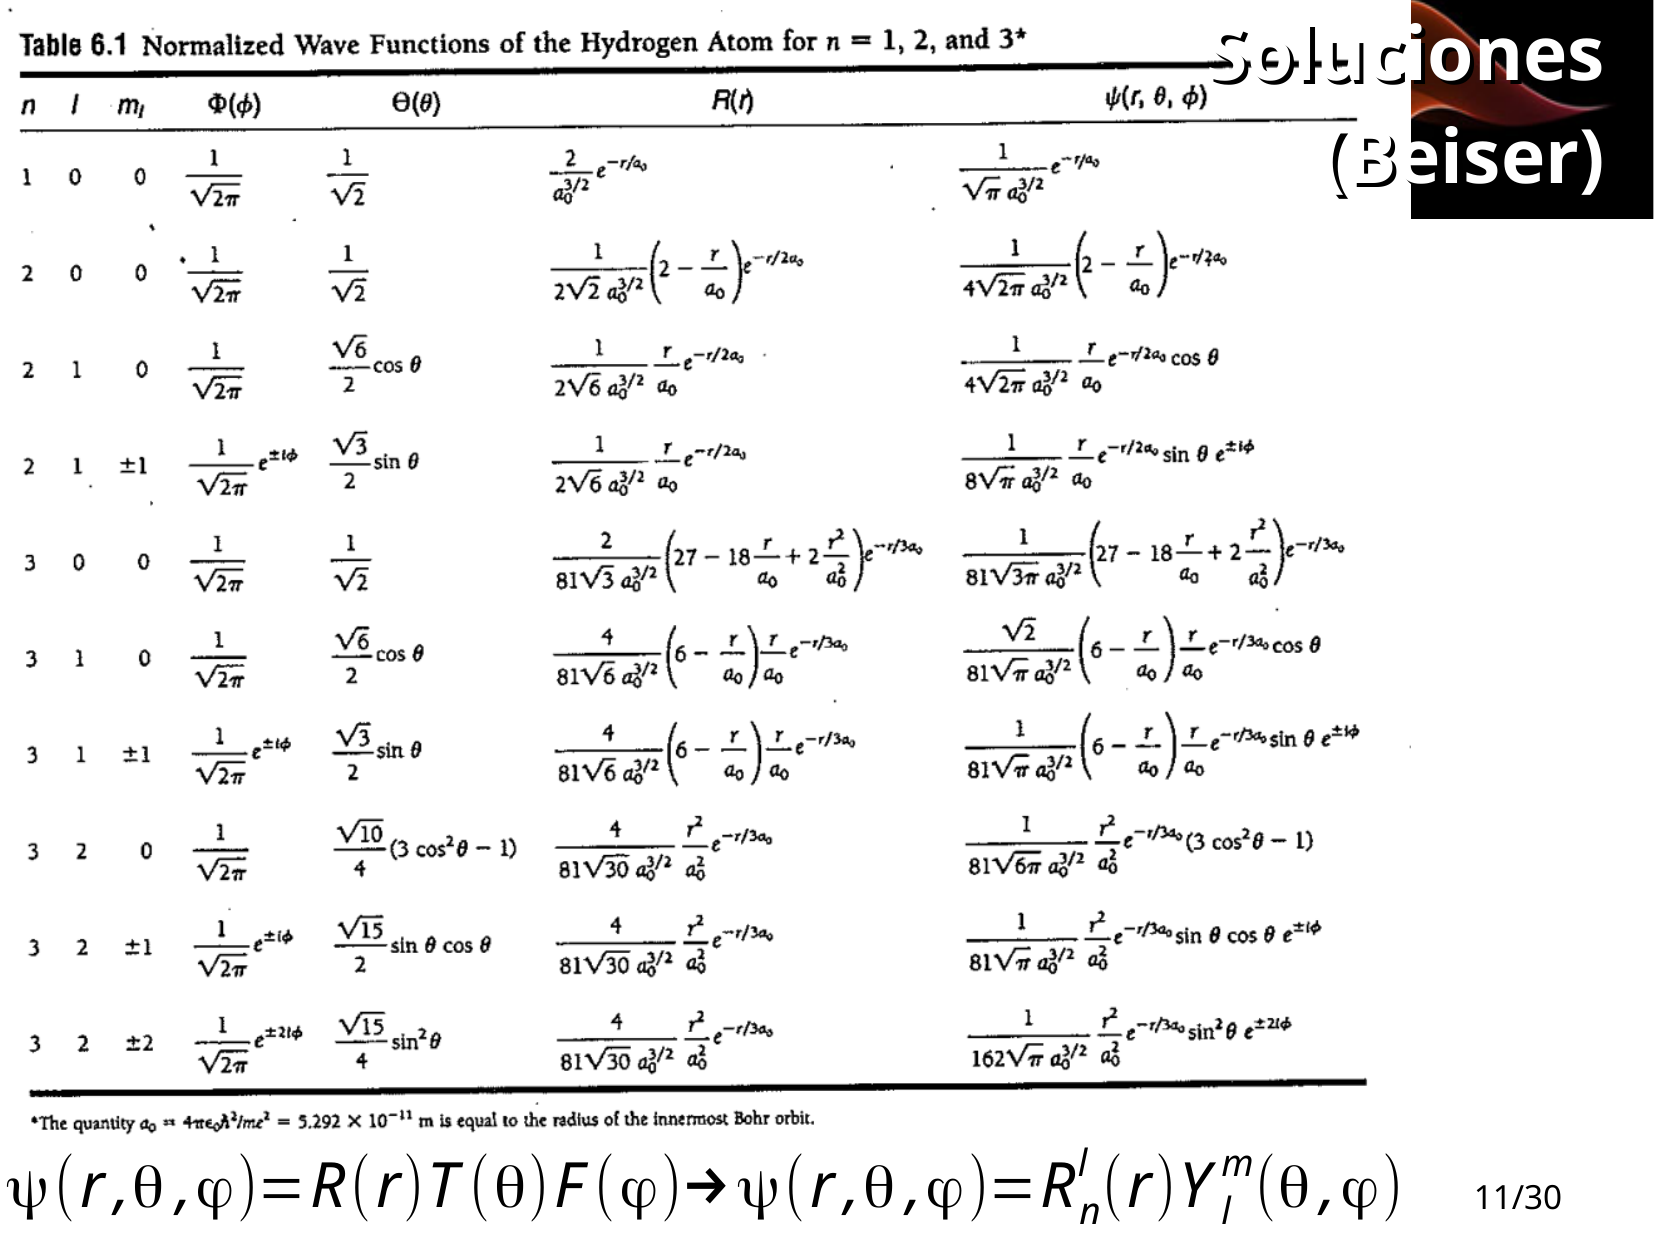

# Soluciones (Beiser)
Jun 08, 2017
H. Asorey - Moderna A 2017 - U05C03
11